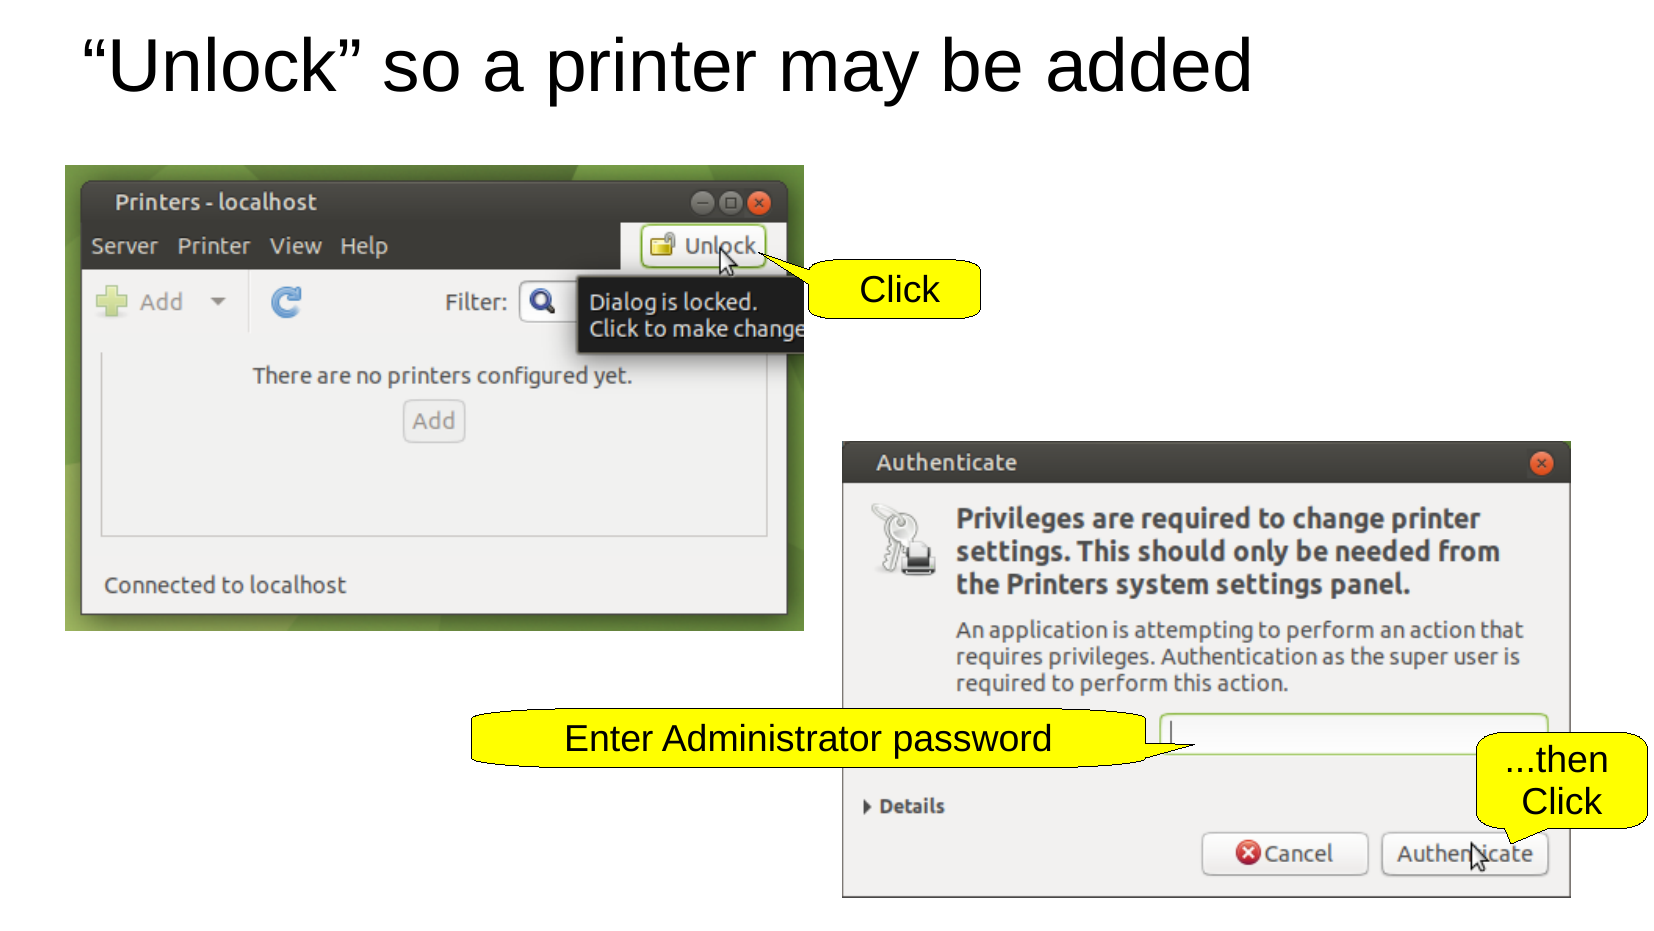

# “Unlock” so a printer may be added
 Click
Enter Administrator password
...then
Click